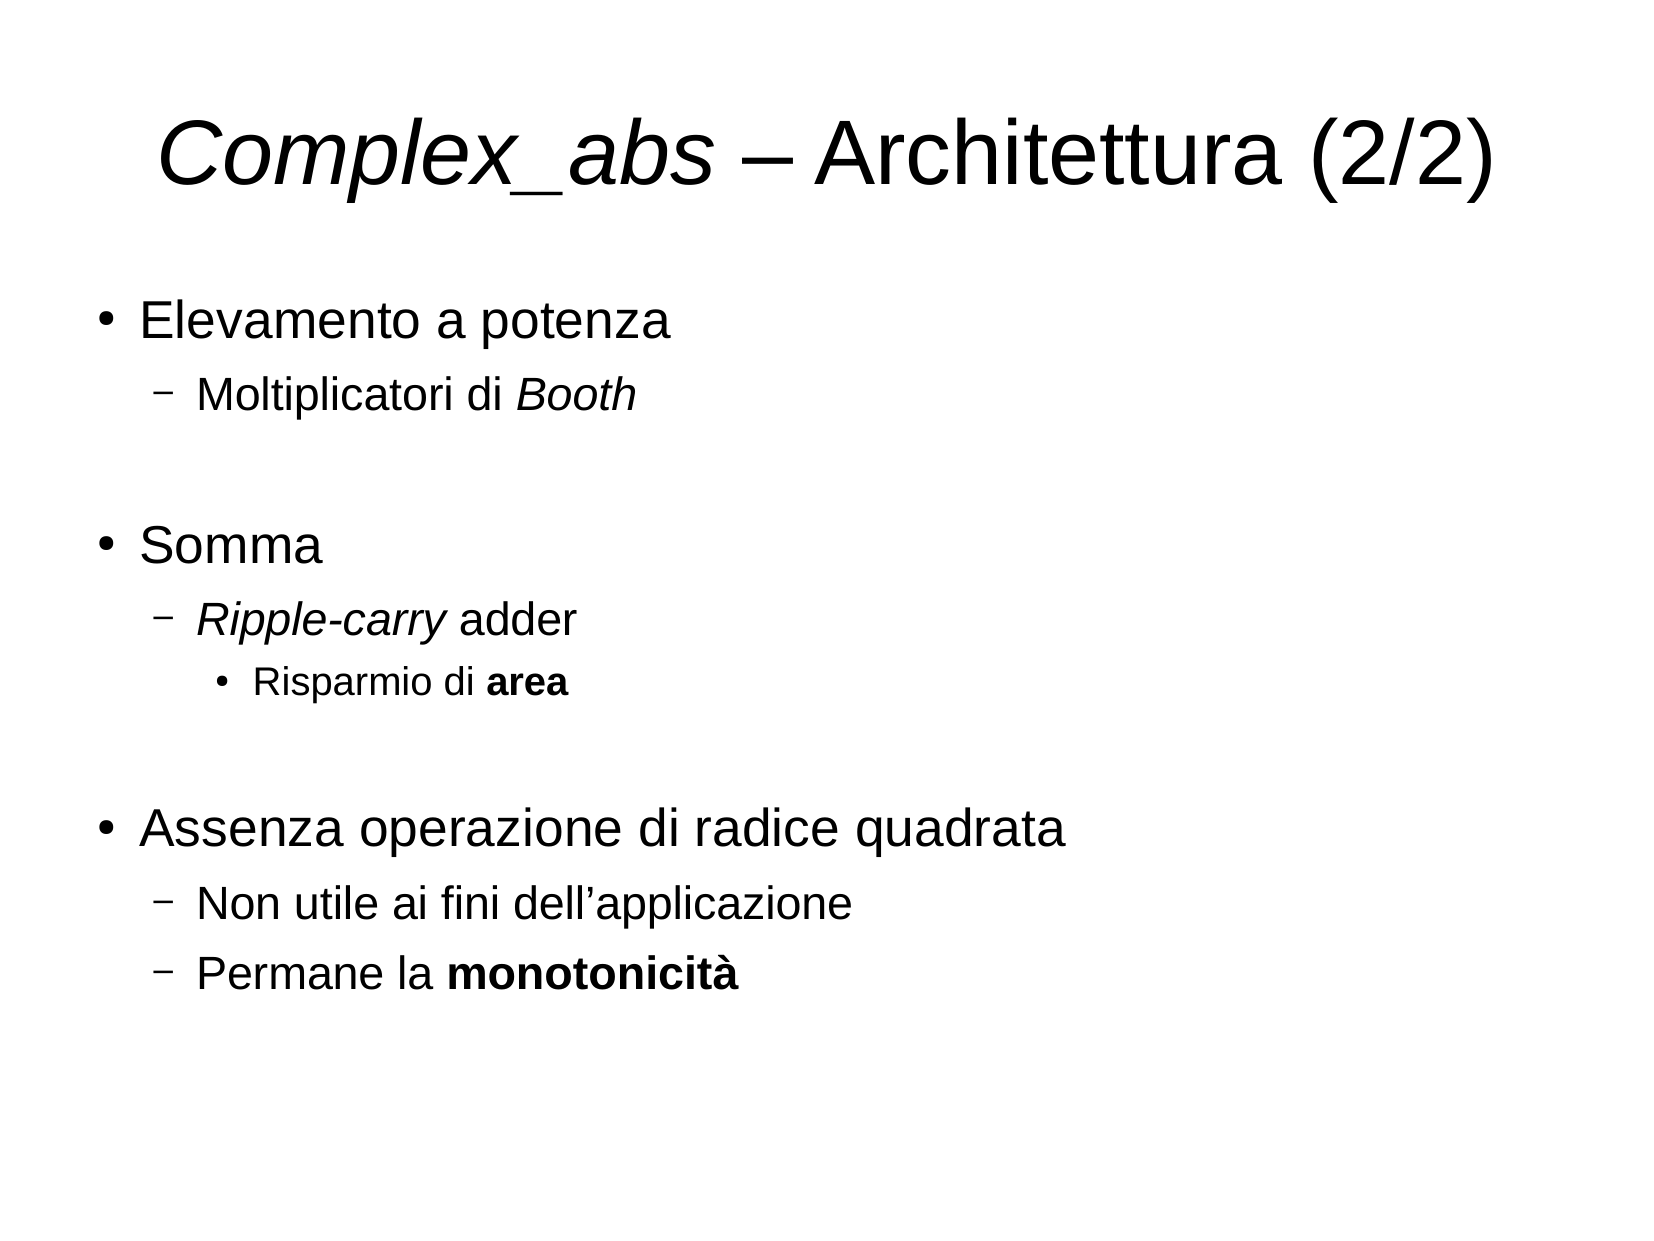

# Complex_abs – Architettura (2/2)
Elevamento a potenza
Moltiplicatori di Booth
Somma
Ripple-carry adder
Risparmio di area
Assenza operazione di radice quadrata
Non utile ai fini dell’applicazione
Permane la monotonicità